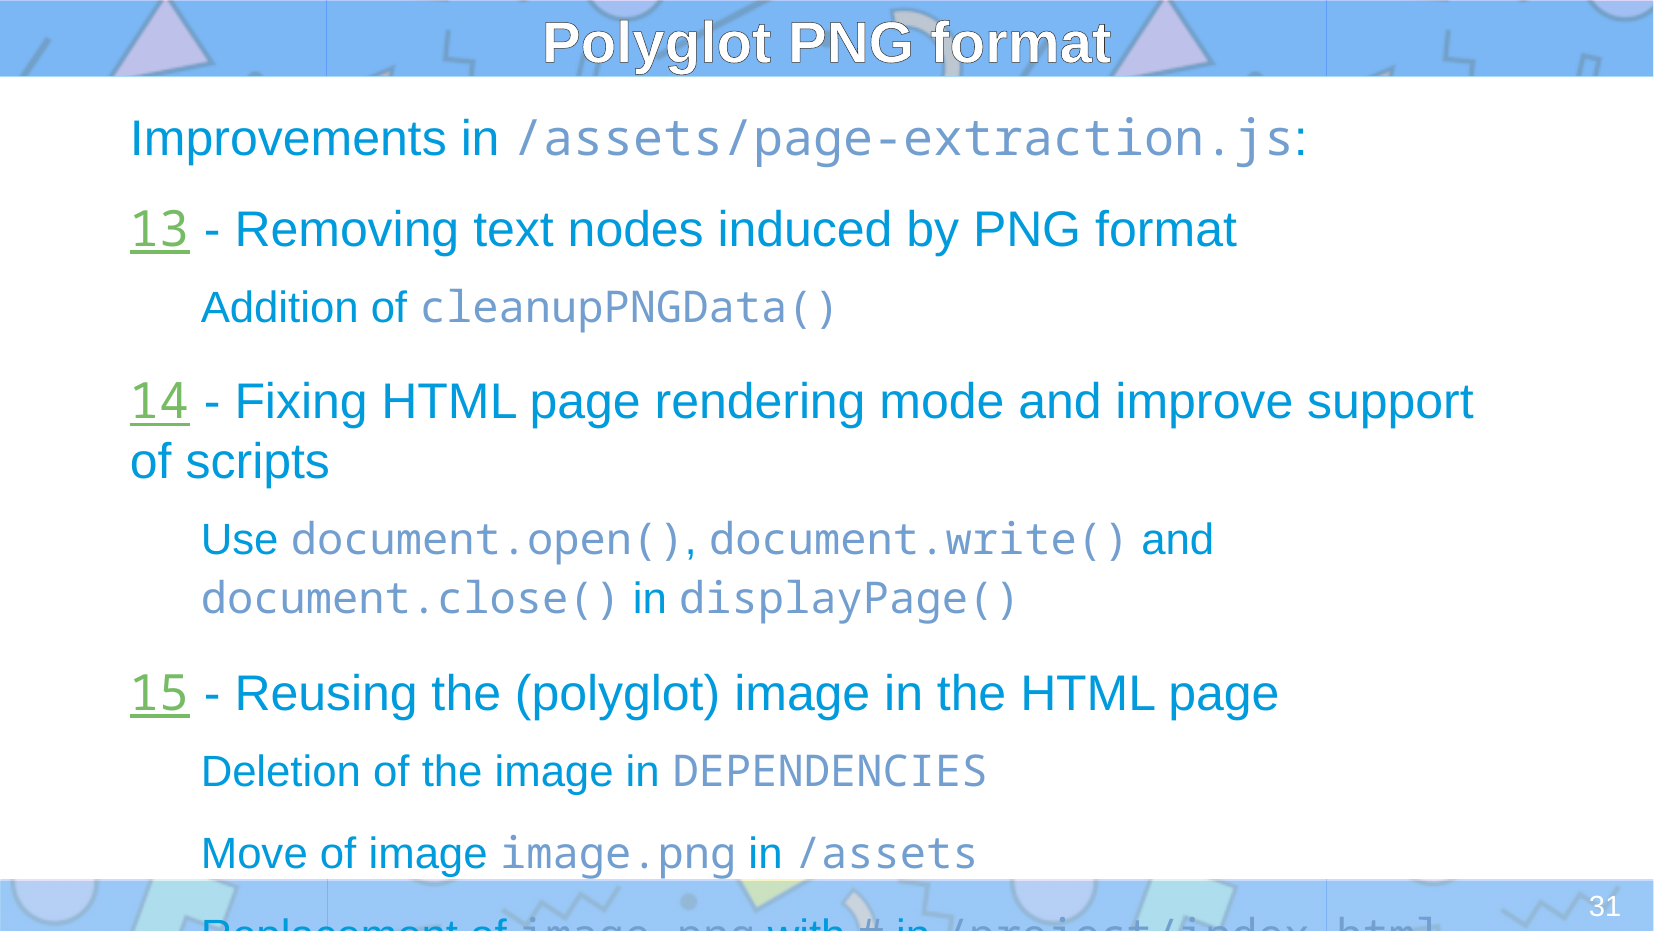

# Polyglot PNG format
Improvements in /assets/page-extraction.js:
1️3 - Removing text nodes induced by PNG format
Addition of cleanupPNGData()
1️4 - Fixing HTML page rendering mode and improve support 	 of scripts
Use document.open(), document.write() and document.close() in displayPage()
1️5 - Reusing the (polyglot) image in the HTML page
Deletion of the image in DEPENDENCIES
Move of image image.png in /assets
Replacement of image.png with # in /project/index.html
31